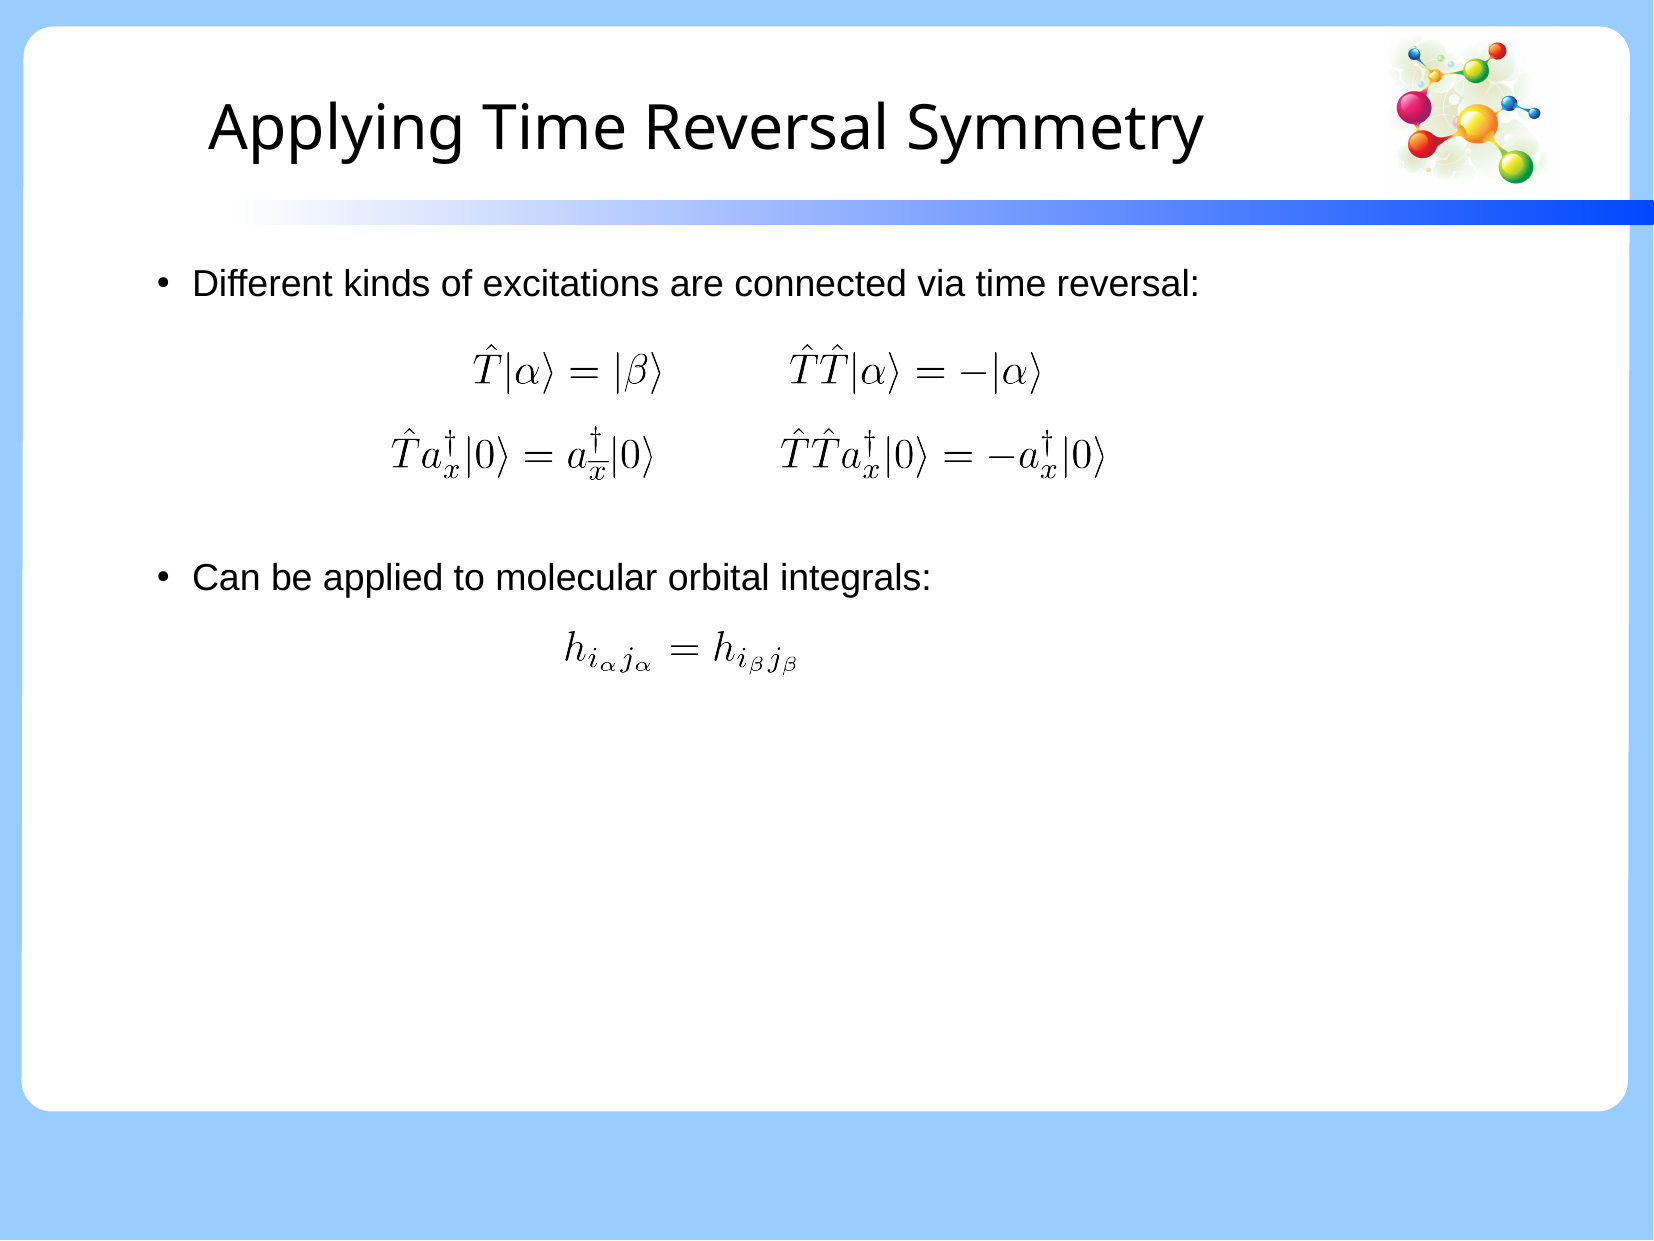

# Applying Time Reversal Symmetry
Different kinds of excitations are connected via time reversal:
Can be applied to molecular orbital integrals: